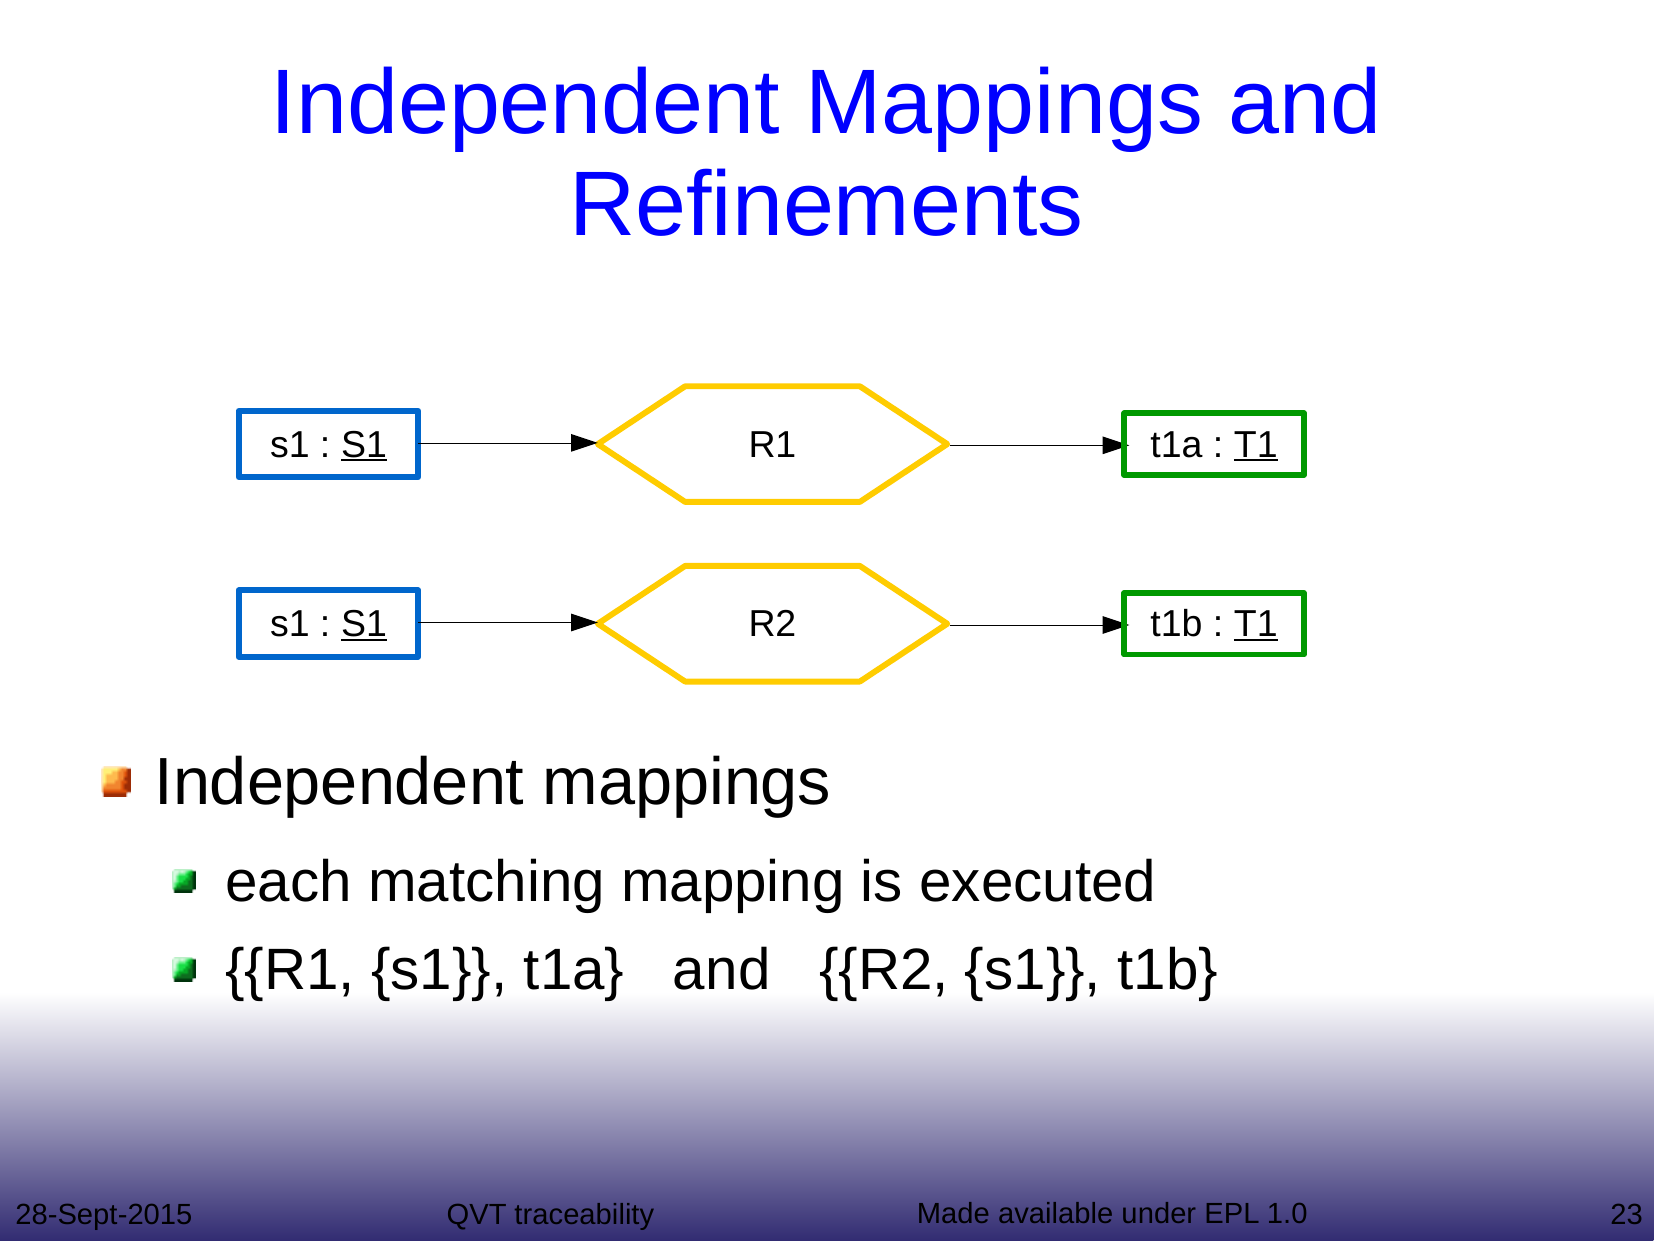

# Independent Mappings and Refinements
R1
s1 : S1
t1a : T1
R2
s1 : S1
t1b : T1
Independent mappings
each matching mapping is executed
{{R1, {s1}}, t1a} and {{R2, {s1}}, t1b}
28-Sept-2015
QVT traceability
23